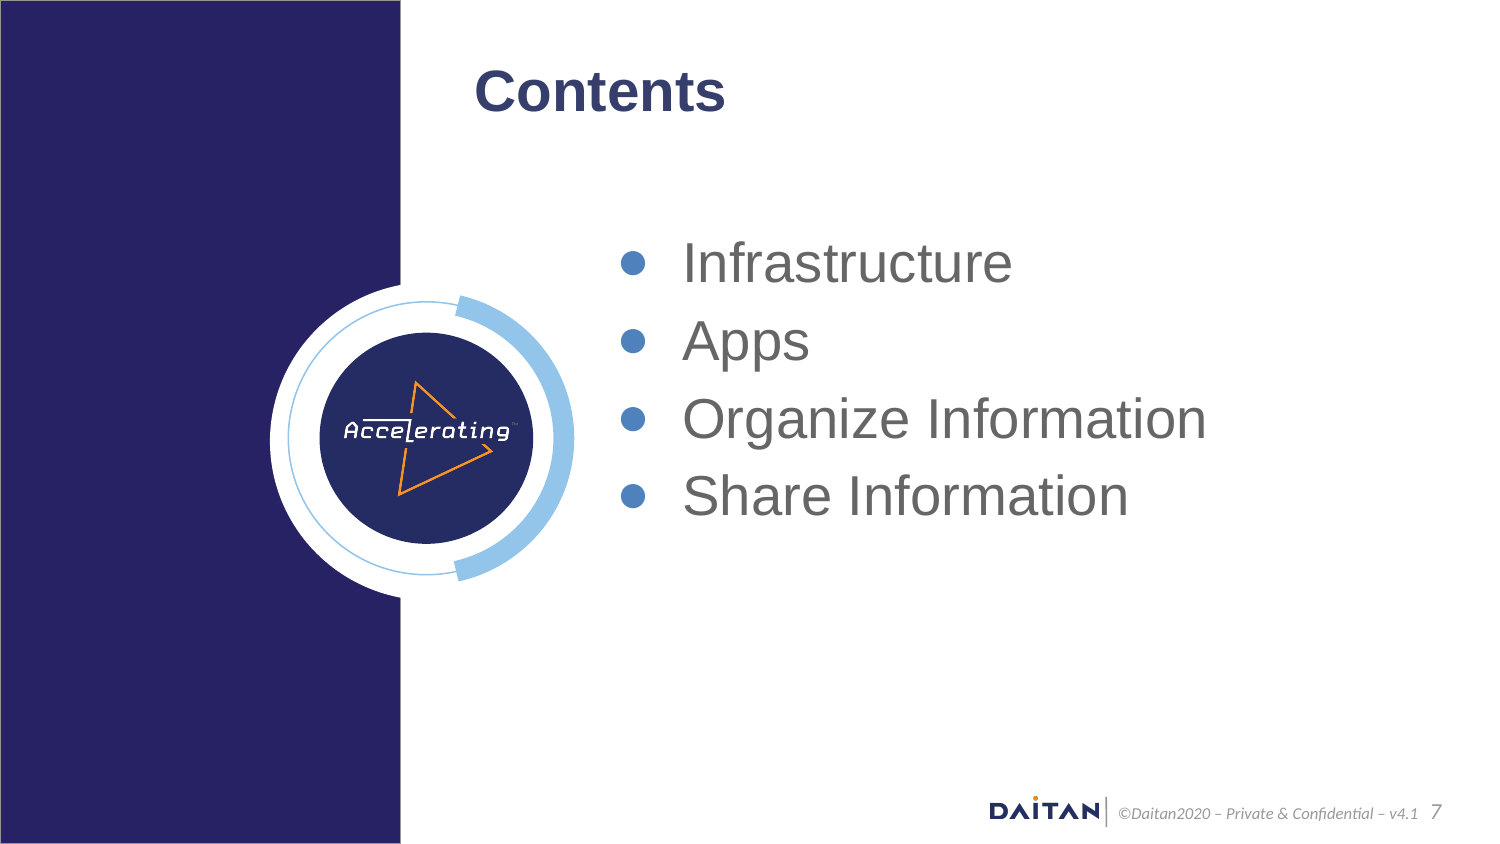

Contents
# Infrastructure
Apps
Organize Information
Share Information